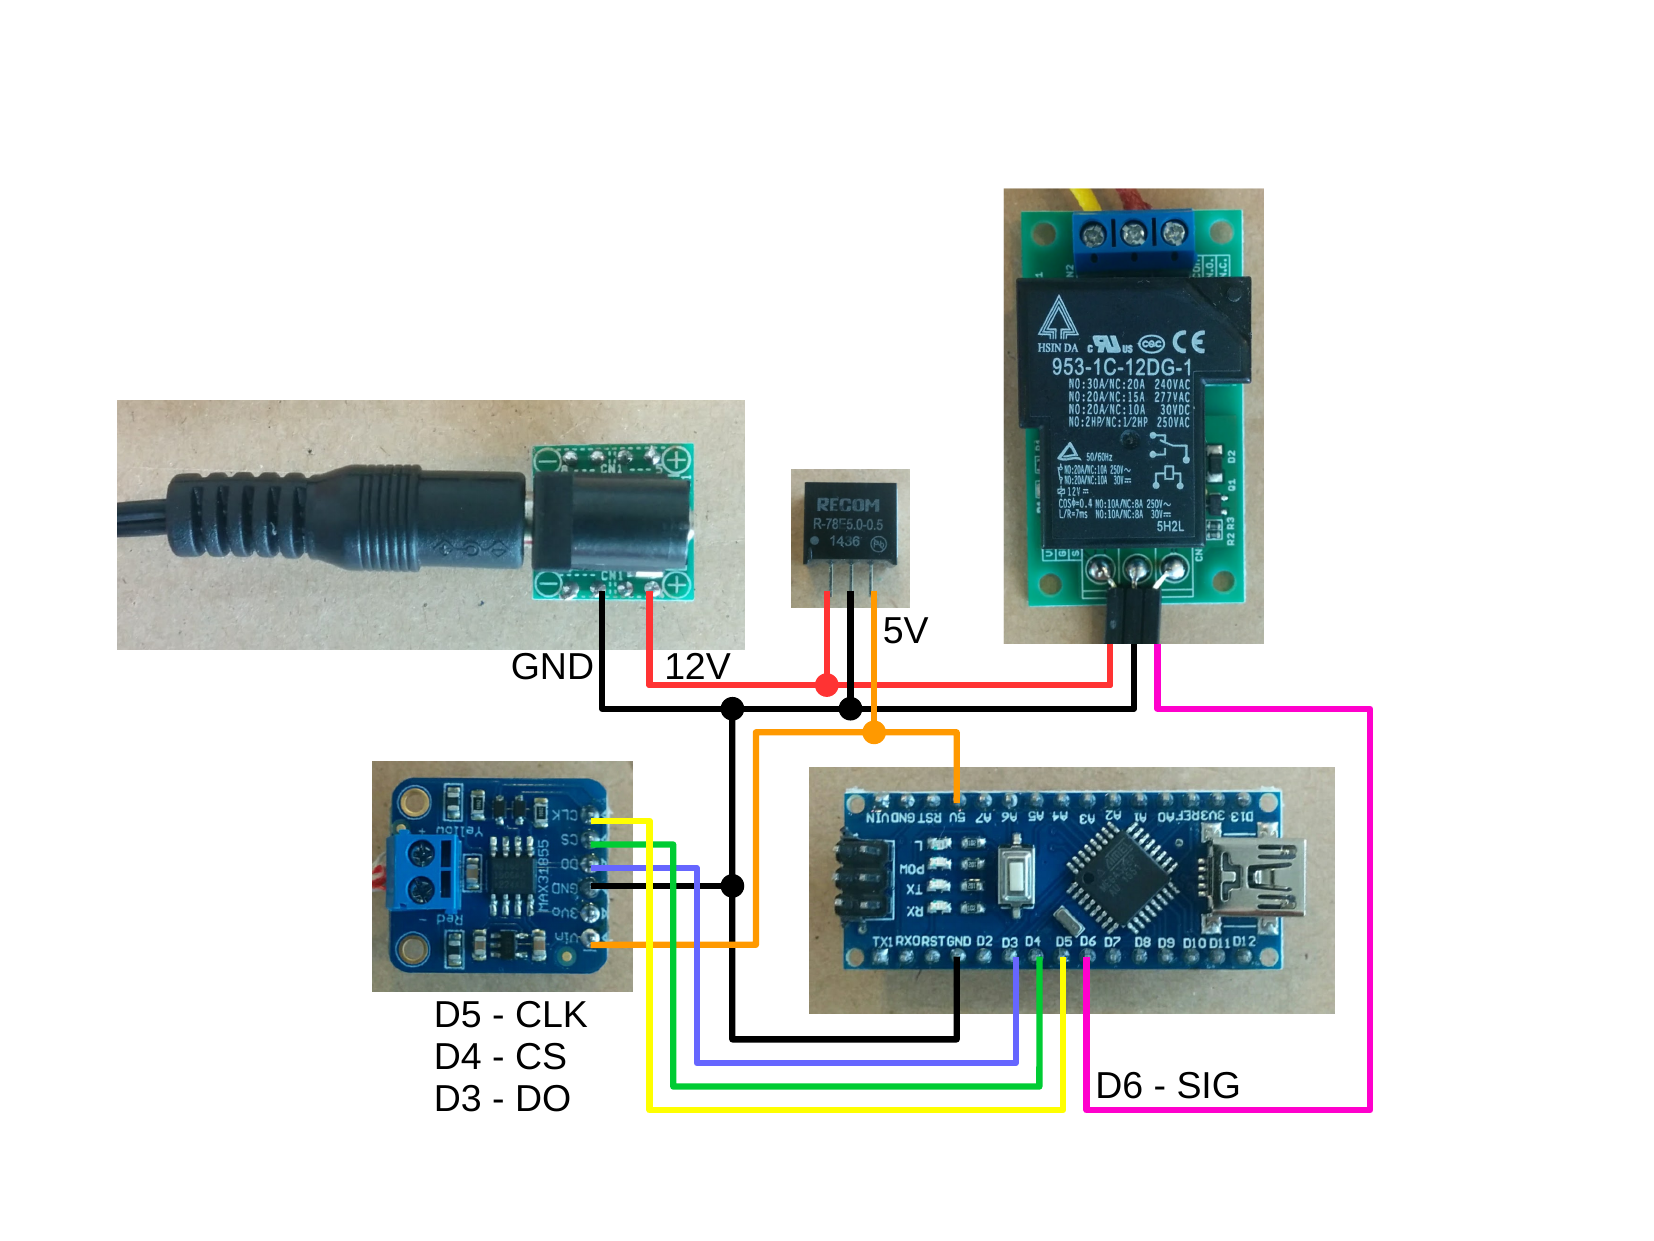

5V
GND
12V
D5 - CLK
D4 - CS
D3 - DO
D6 - SIG